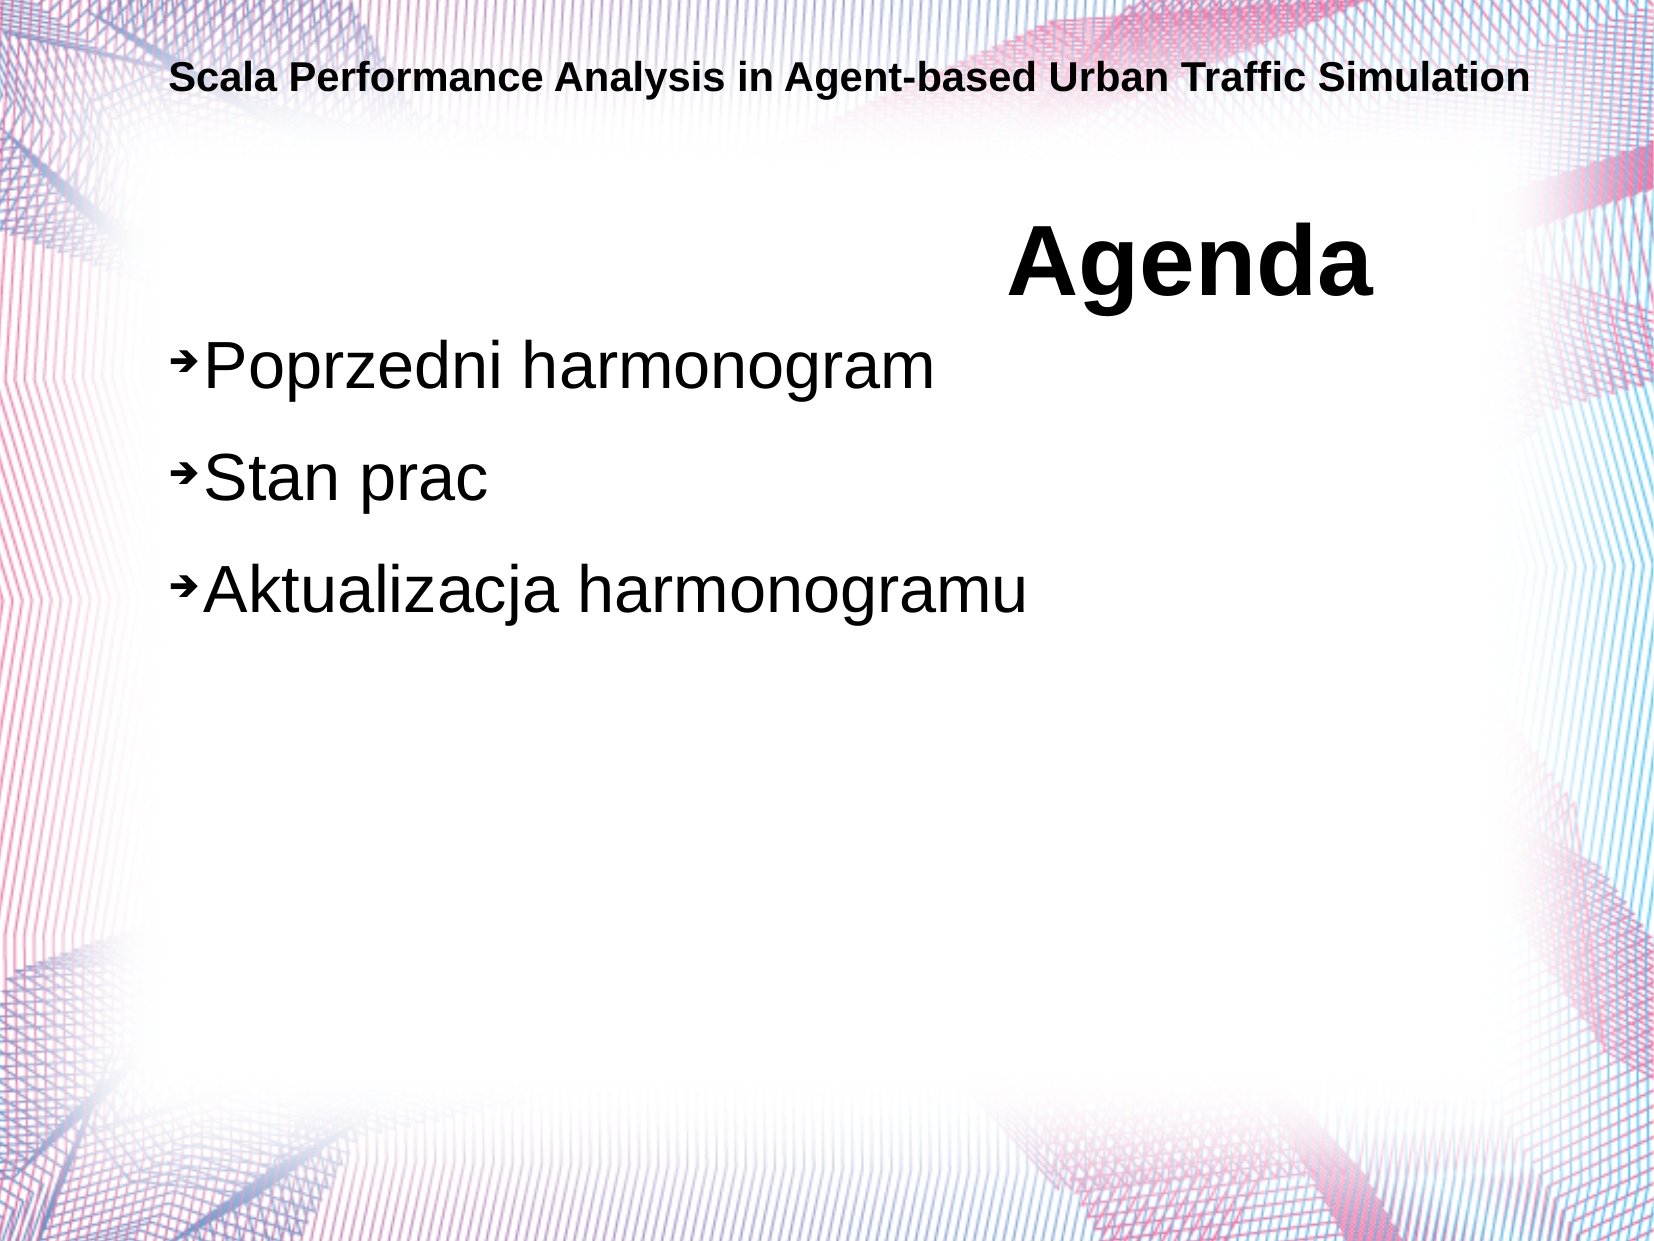

Scala Performance Analysis in Agent-based Urban Traffic Simulation
Agenda
Poprzedni harmonogram
Stan prac
Aktualizacja harmonogramu